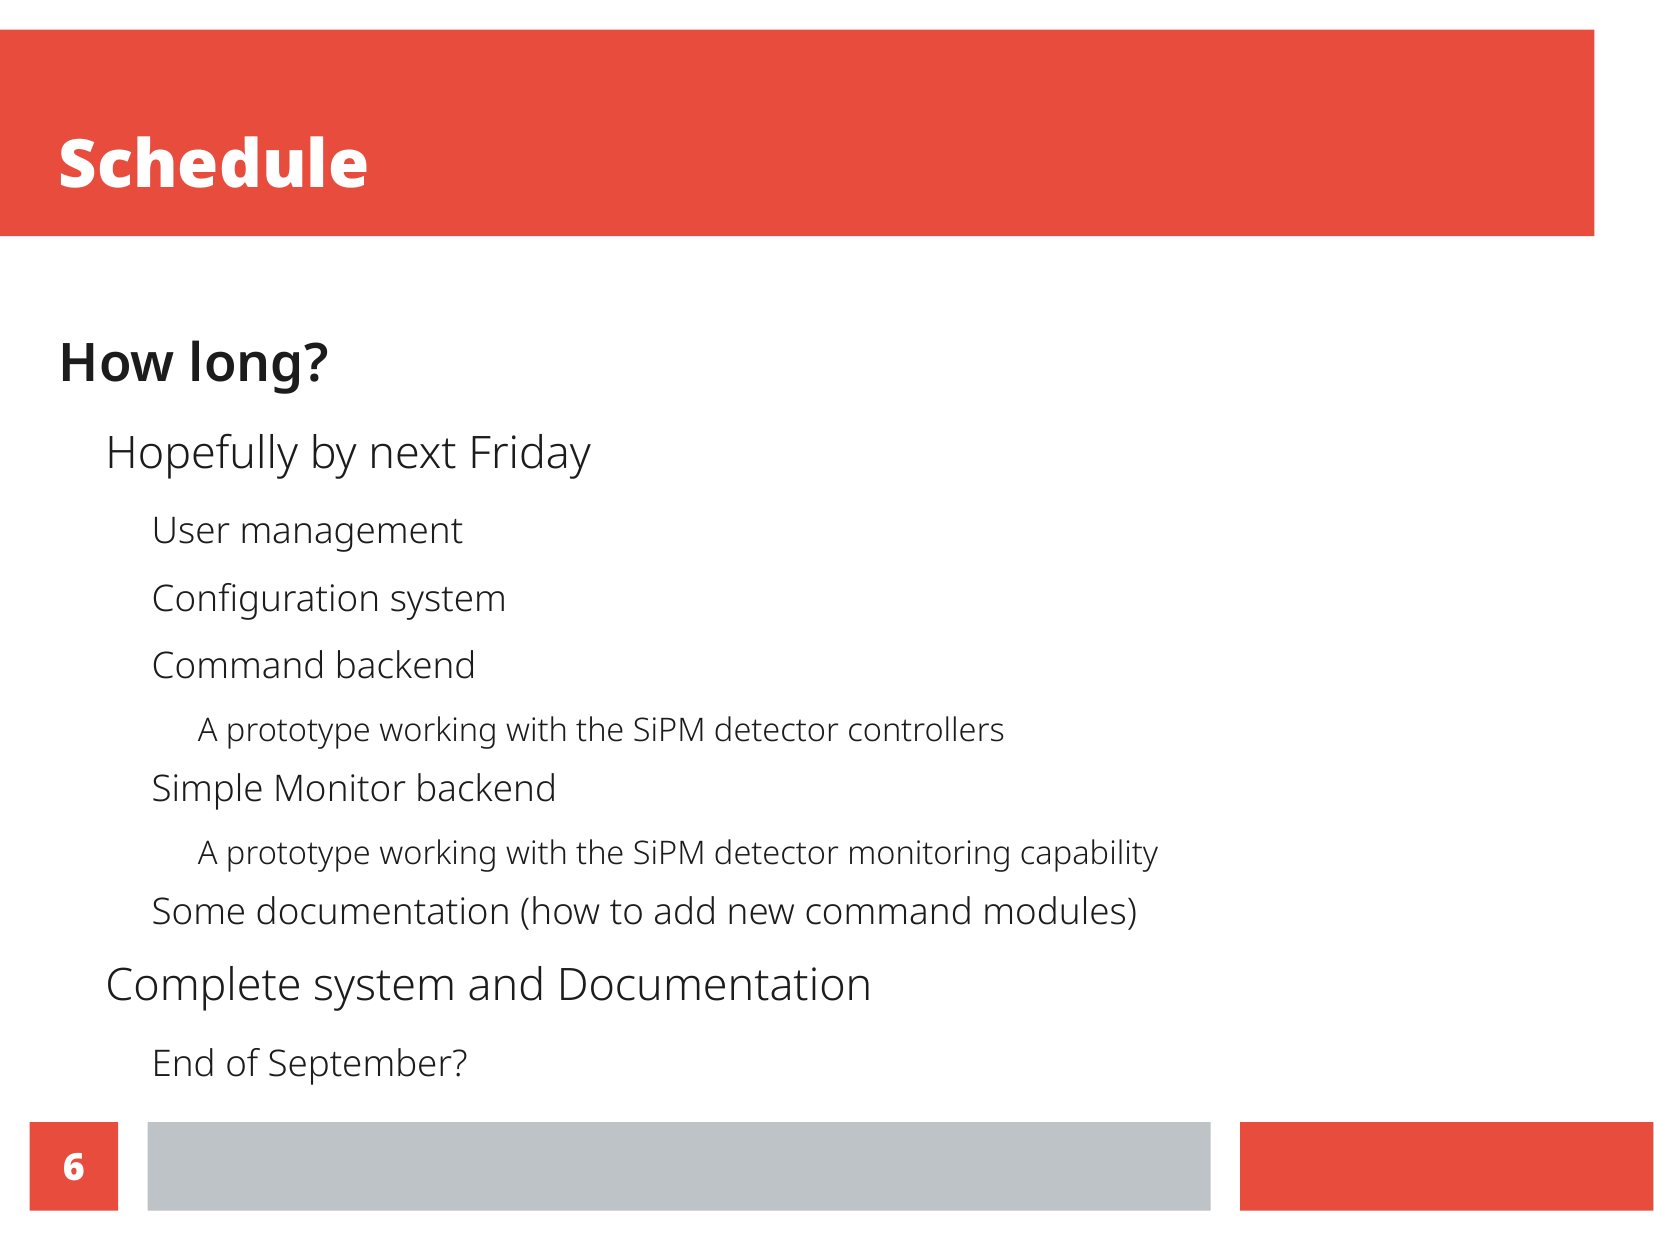

# Schedule
How long?
Hopefully by next Friday
User management
Configuration system
Command backend
A prototype working with the SiPM detector controllers
Simple Monitor backend
A prototype working with the SiPM detector monitoring capability
Some documentation (how to add new command modules)
Complete system and Documentation
End of September?
6